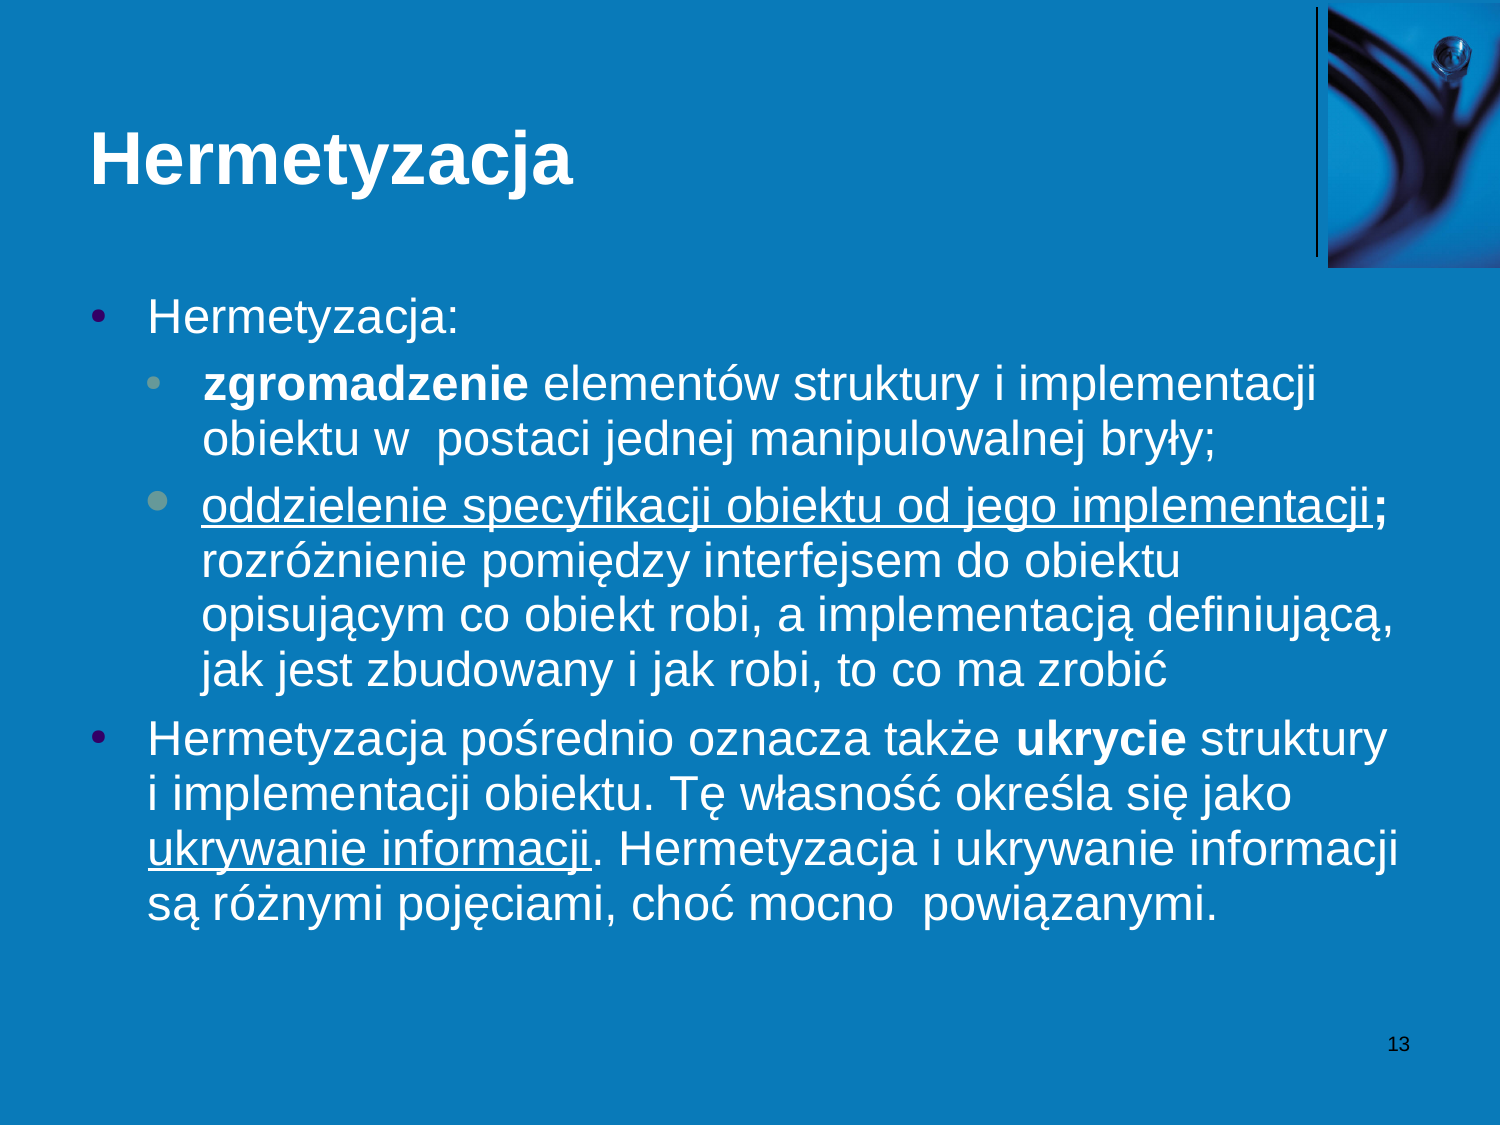

# Hermetyzacja
Hermetyzacja:
zgromadzenie elementów struktury i implementacji obiektu w postaci jednej manipulowalnej bryły;
oddzielenie specyfikacji obiektu od jego implementacji; rozróżnienie pomiędzy interfejsem do obiektu opisującym co obiekt robi, a implementacją definiującą, jak jest zbudowany i jak robi, to co ma zrobić
Hermetyzacja pośrednio oznacza także ukrycie struktury i implementacji obiektu. Tę własność określa się jako ukrywanie informacji. Hermetyzacja i ukrywanie informacji są różnymi pojęciami, choć mocno powiązanymi.
13